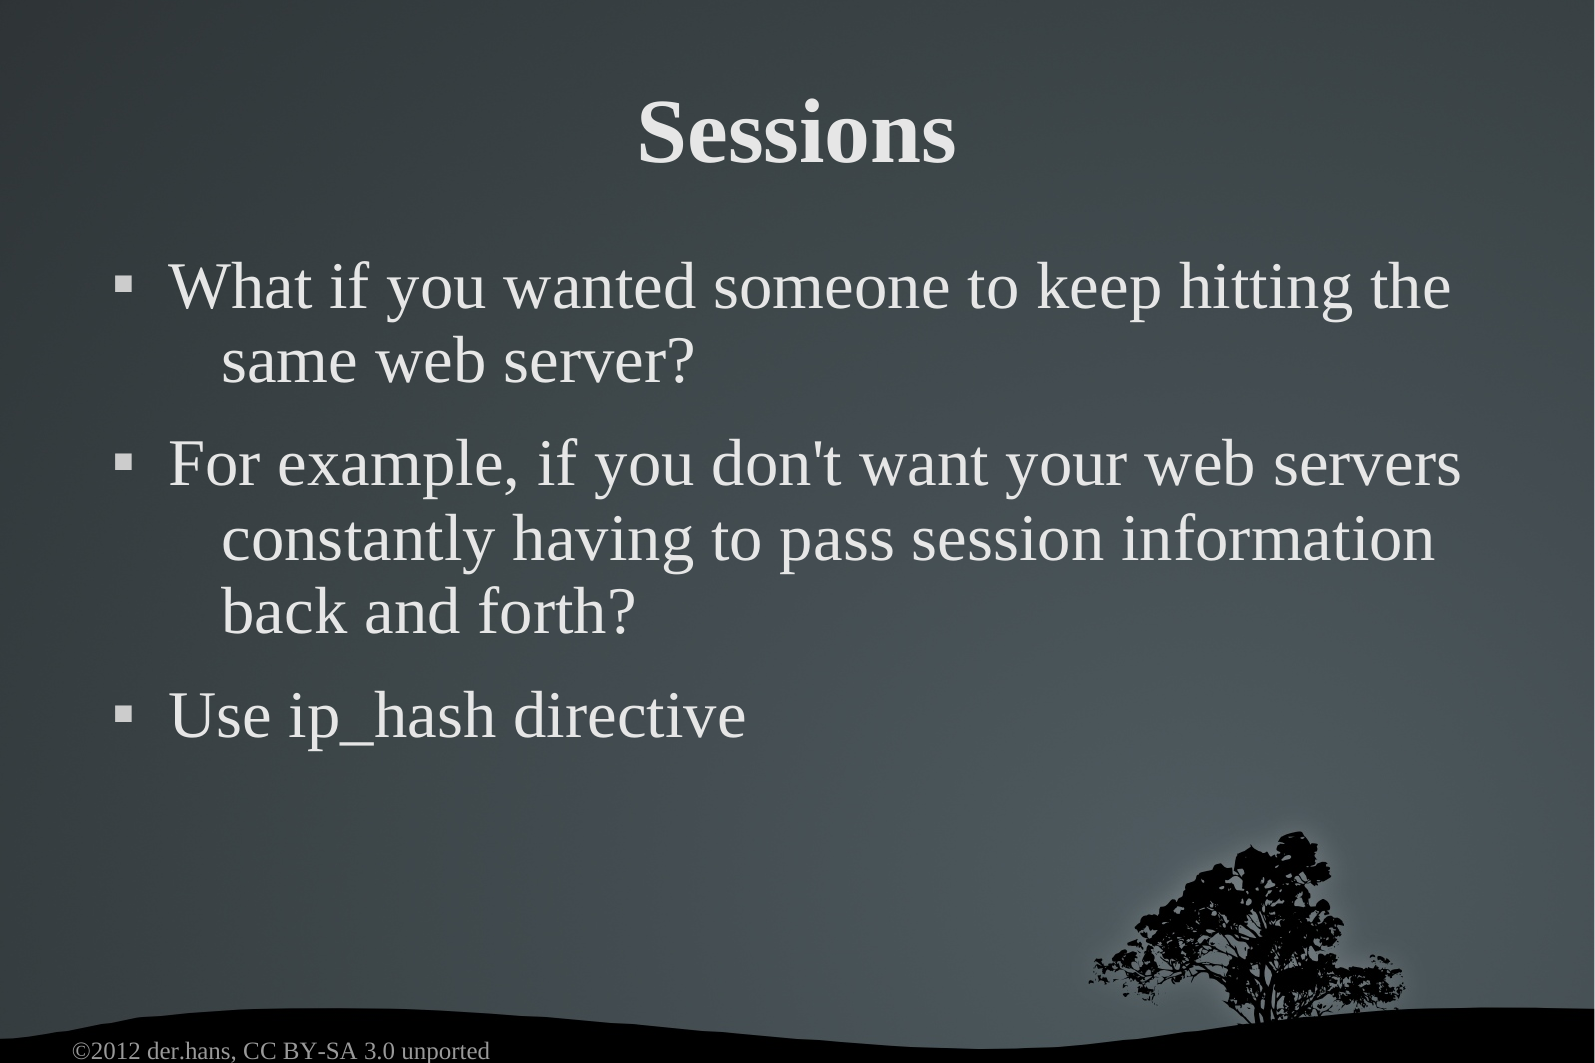

# Sessions
What if you wanted someone to keep hitting the same web server?
For example, if you don't want your web servers constantly having to pass session information back and forth?
Use ip_hash directive
©2012 der.hans, CC BY-SA 3.0 unported